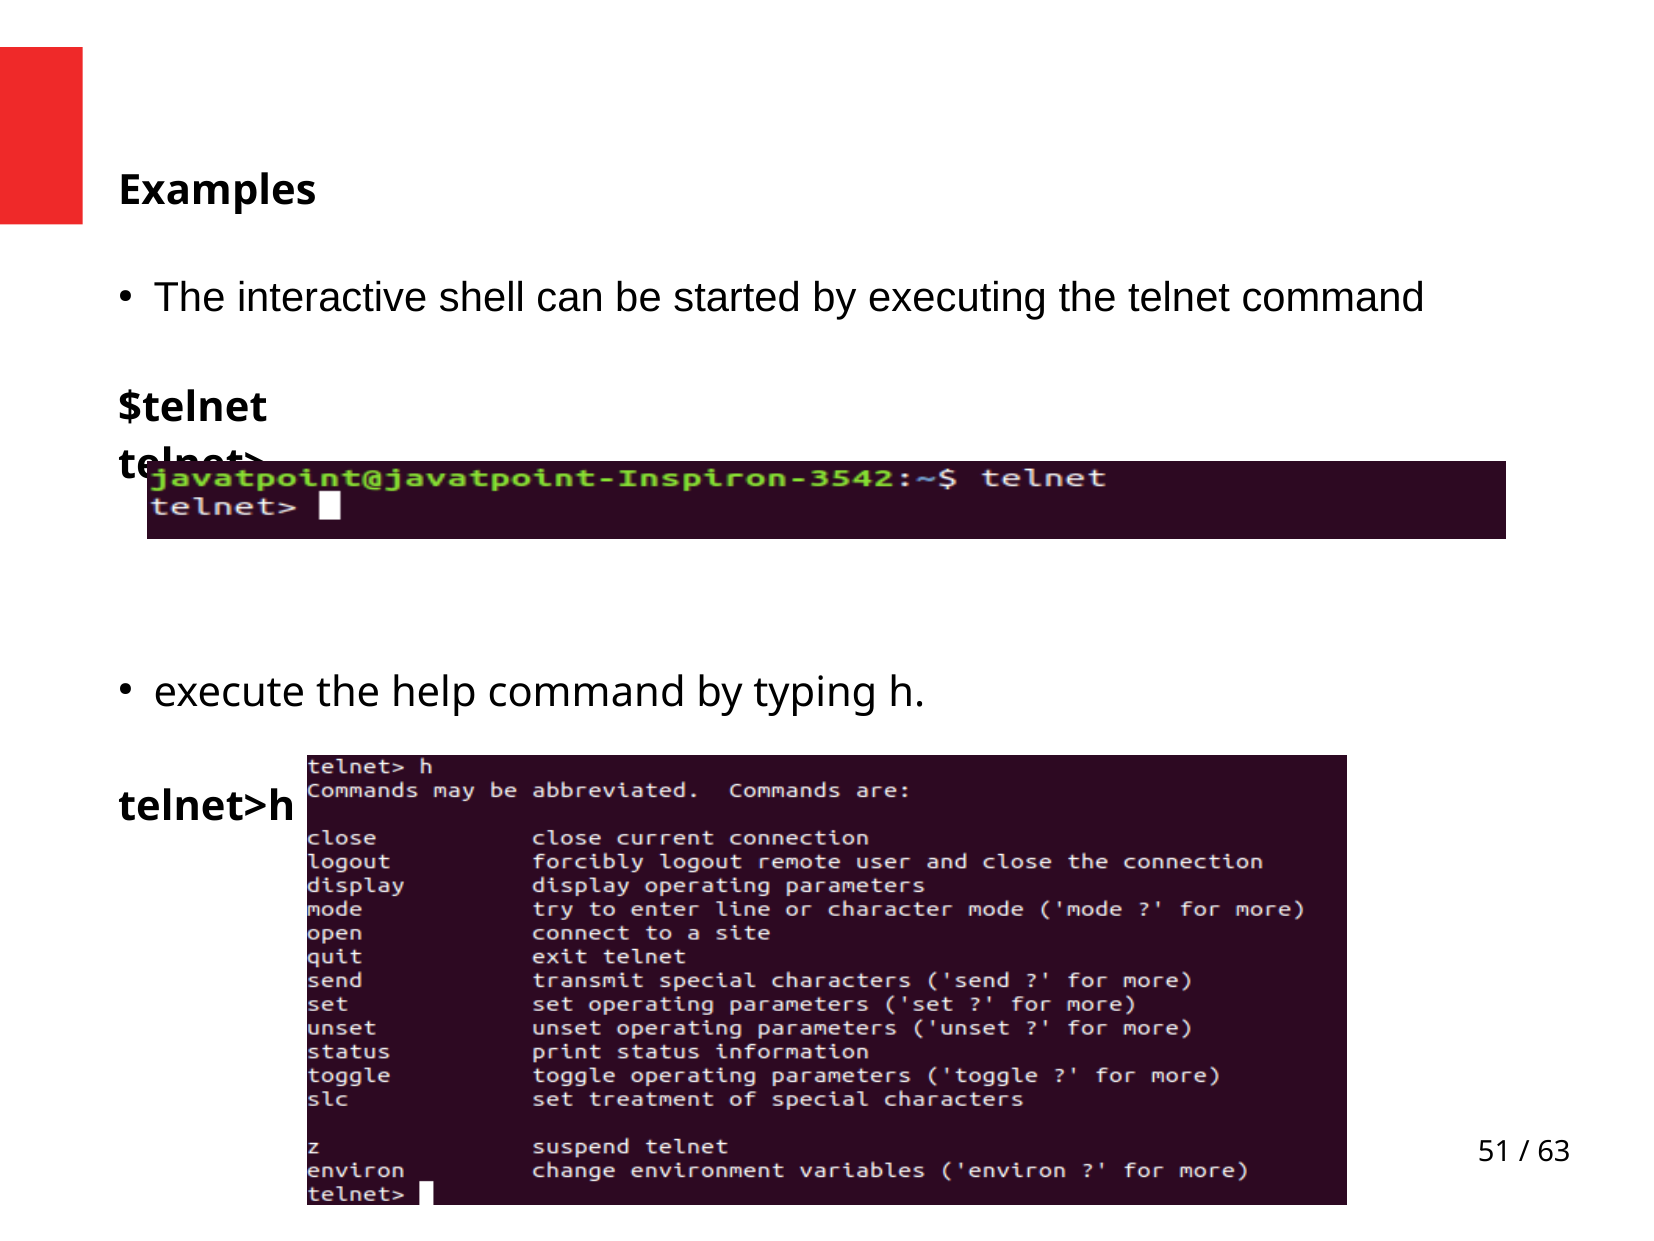

# Examples
The interactive shell can be started by executing the telnet command
$telnet
telnet>
execute the help command by typing h.
telnet>h
51